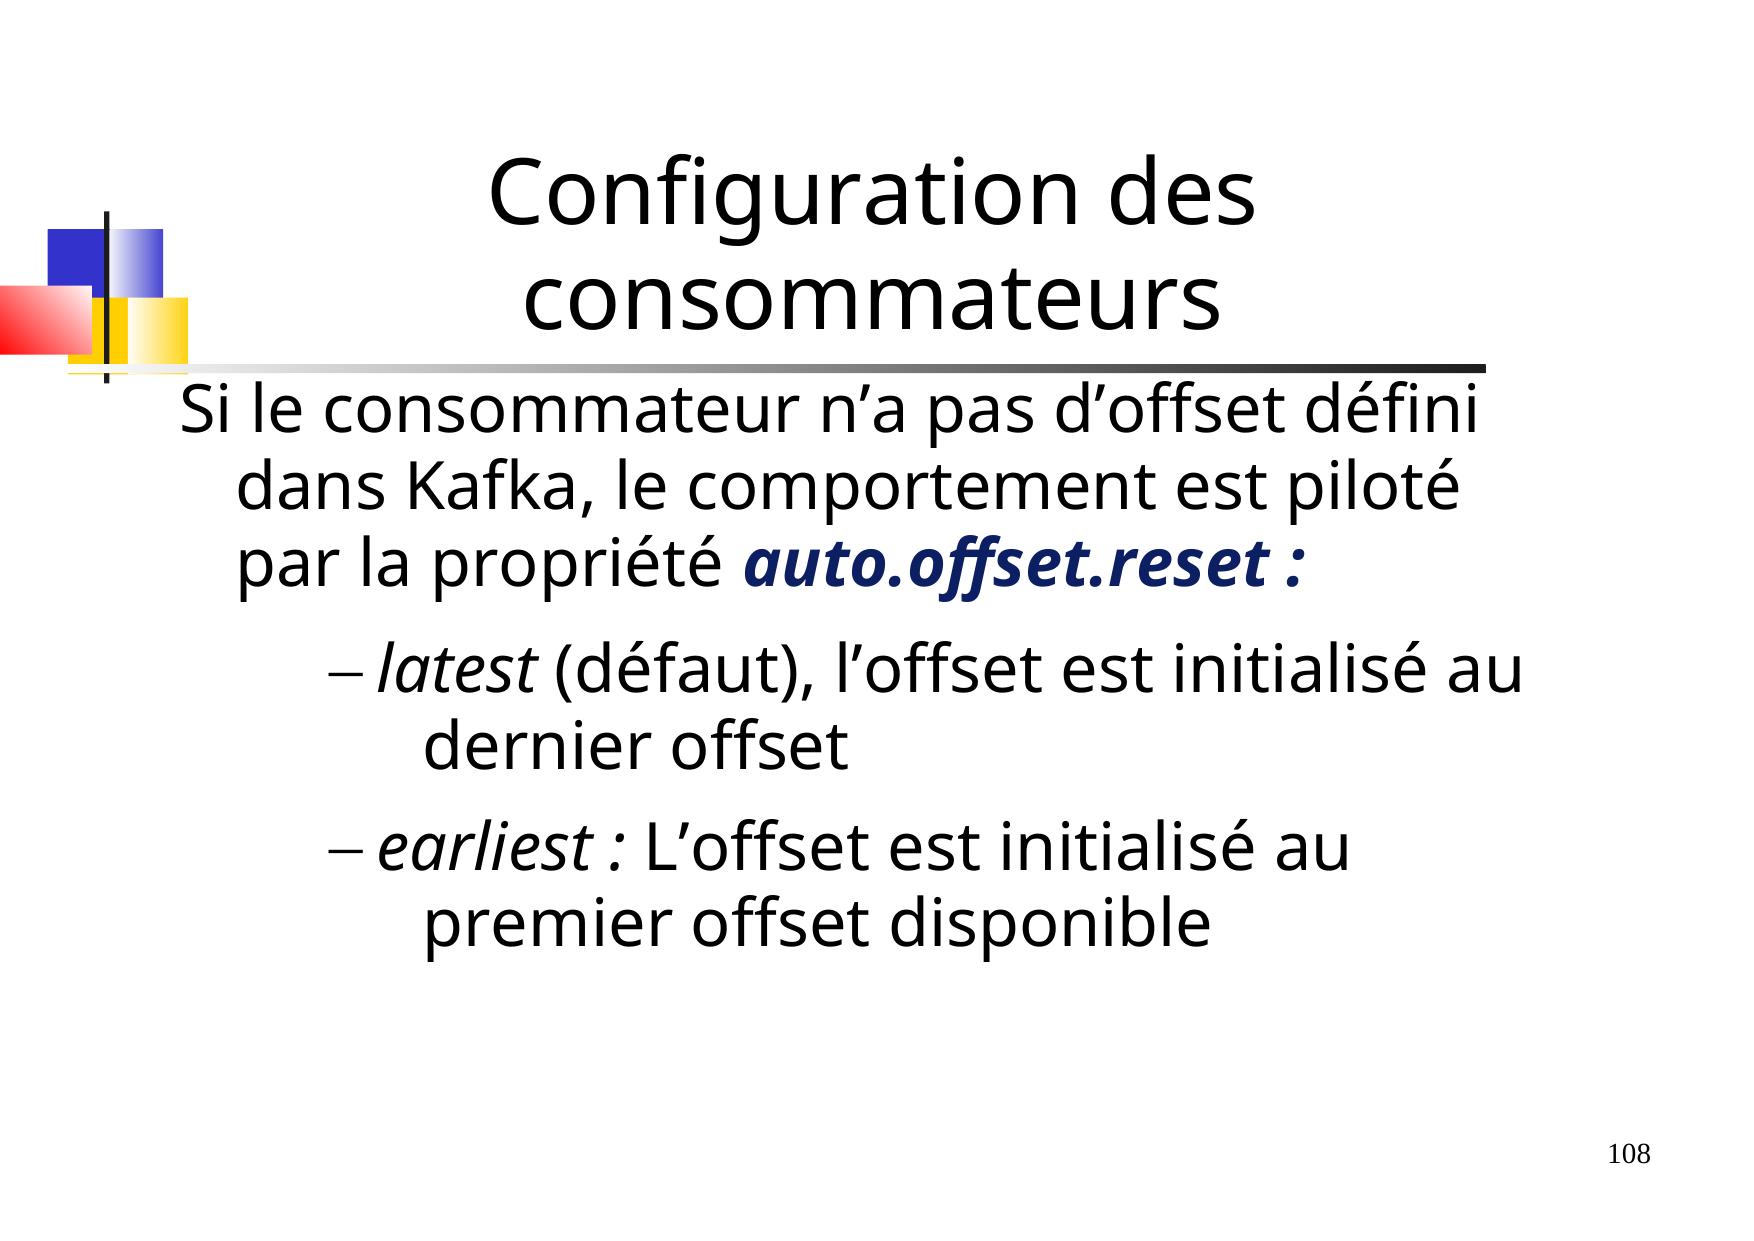

# Configuration des consommateurs
Si le consommateur n’a pas d’offset défini dans Kafka, le comportement est piloté par la propriété auto.offset.reset :
latest (défaut), l’offset est initialisé au dernier offset
earliest : L’offset est initialisé au premier offset disponible